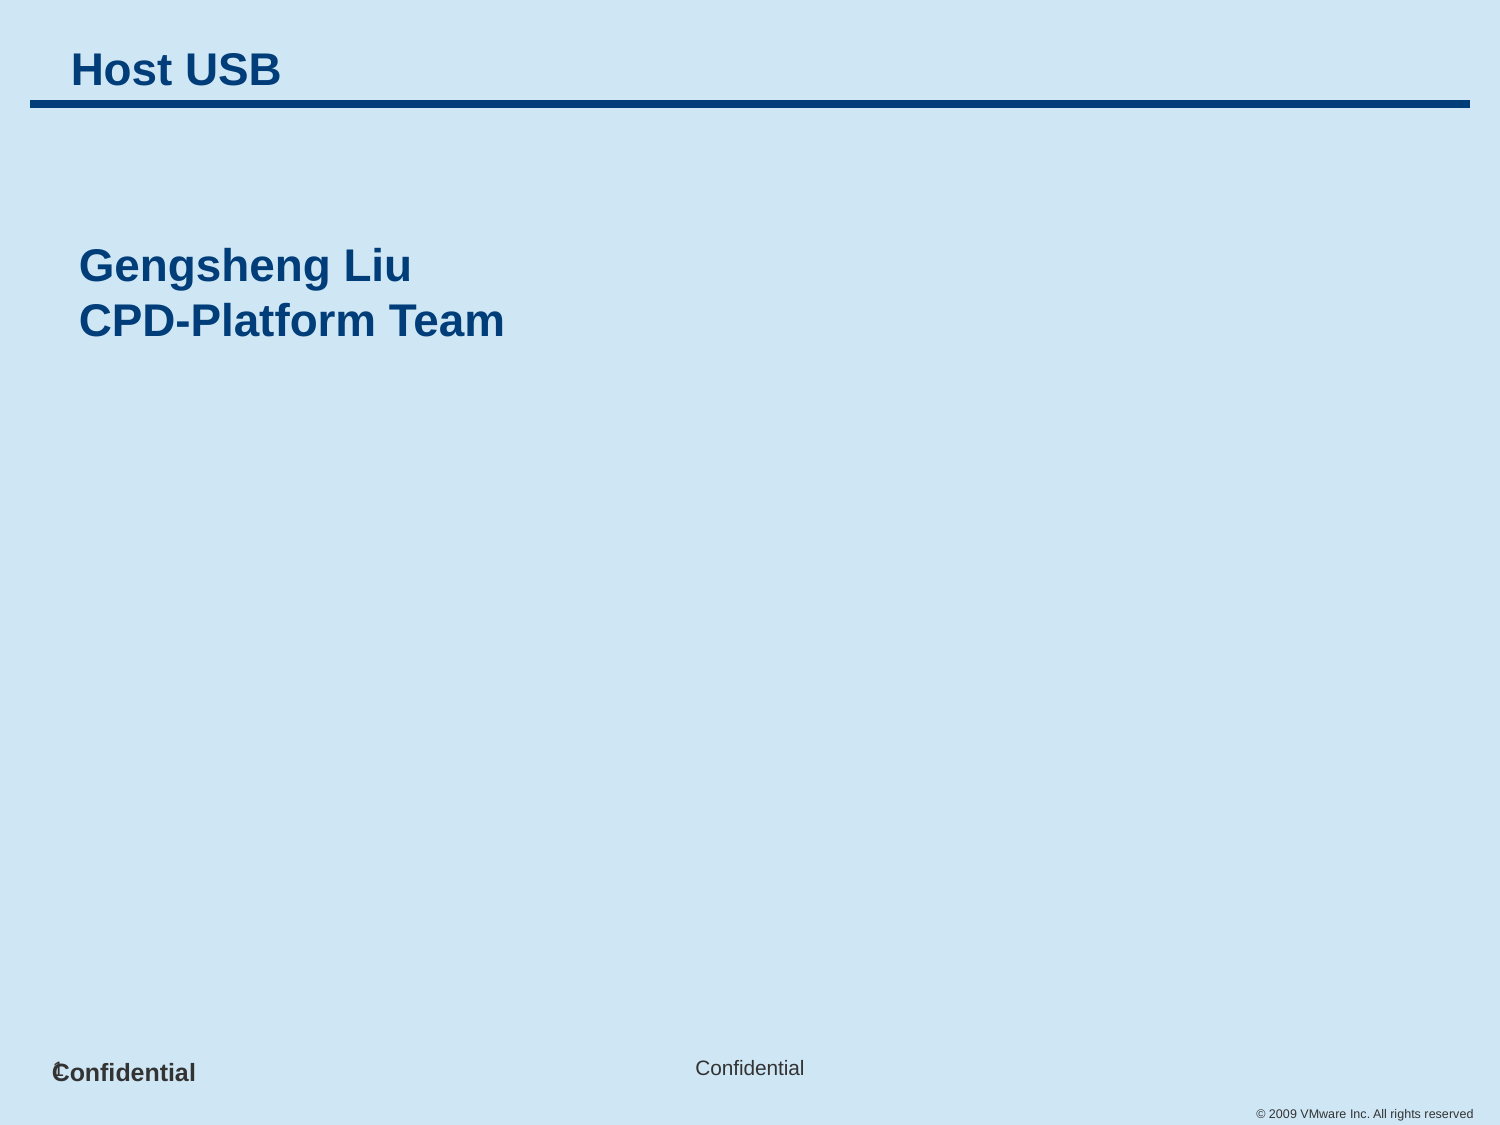

# Host USB
Gengsheng Liu
CPD-Platform Team